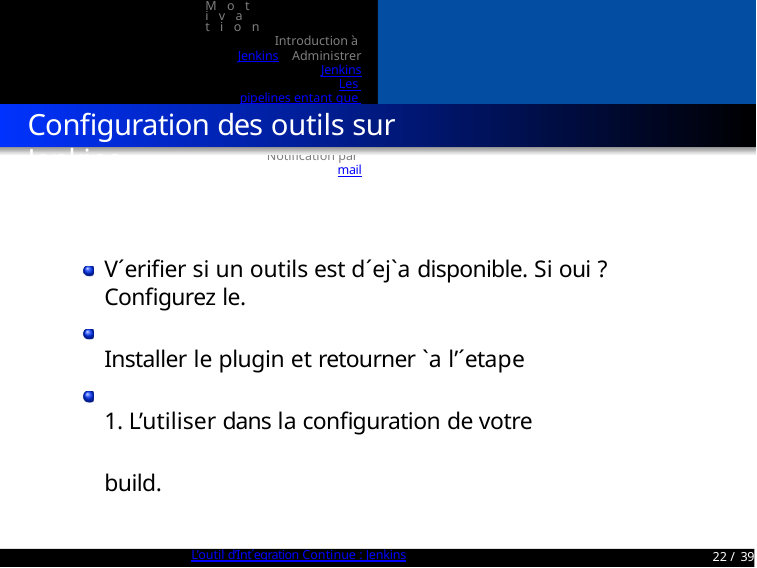

Motivation Introduction `a Jenkins Administrer Jenkins
Les pipelines entant que Code
Jenkins Webhook Notification par mail
Configuration des outils sur Jenkins
V´erifier si un outils est d´ej`a disponible. Si oui ? Configurez le.
Installer le plugin et retourner `a l’´etape 1. L’utiliser dans la configuration de votre build.
L’outil d’Int´egration Continue : Jenkins
22 / 39